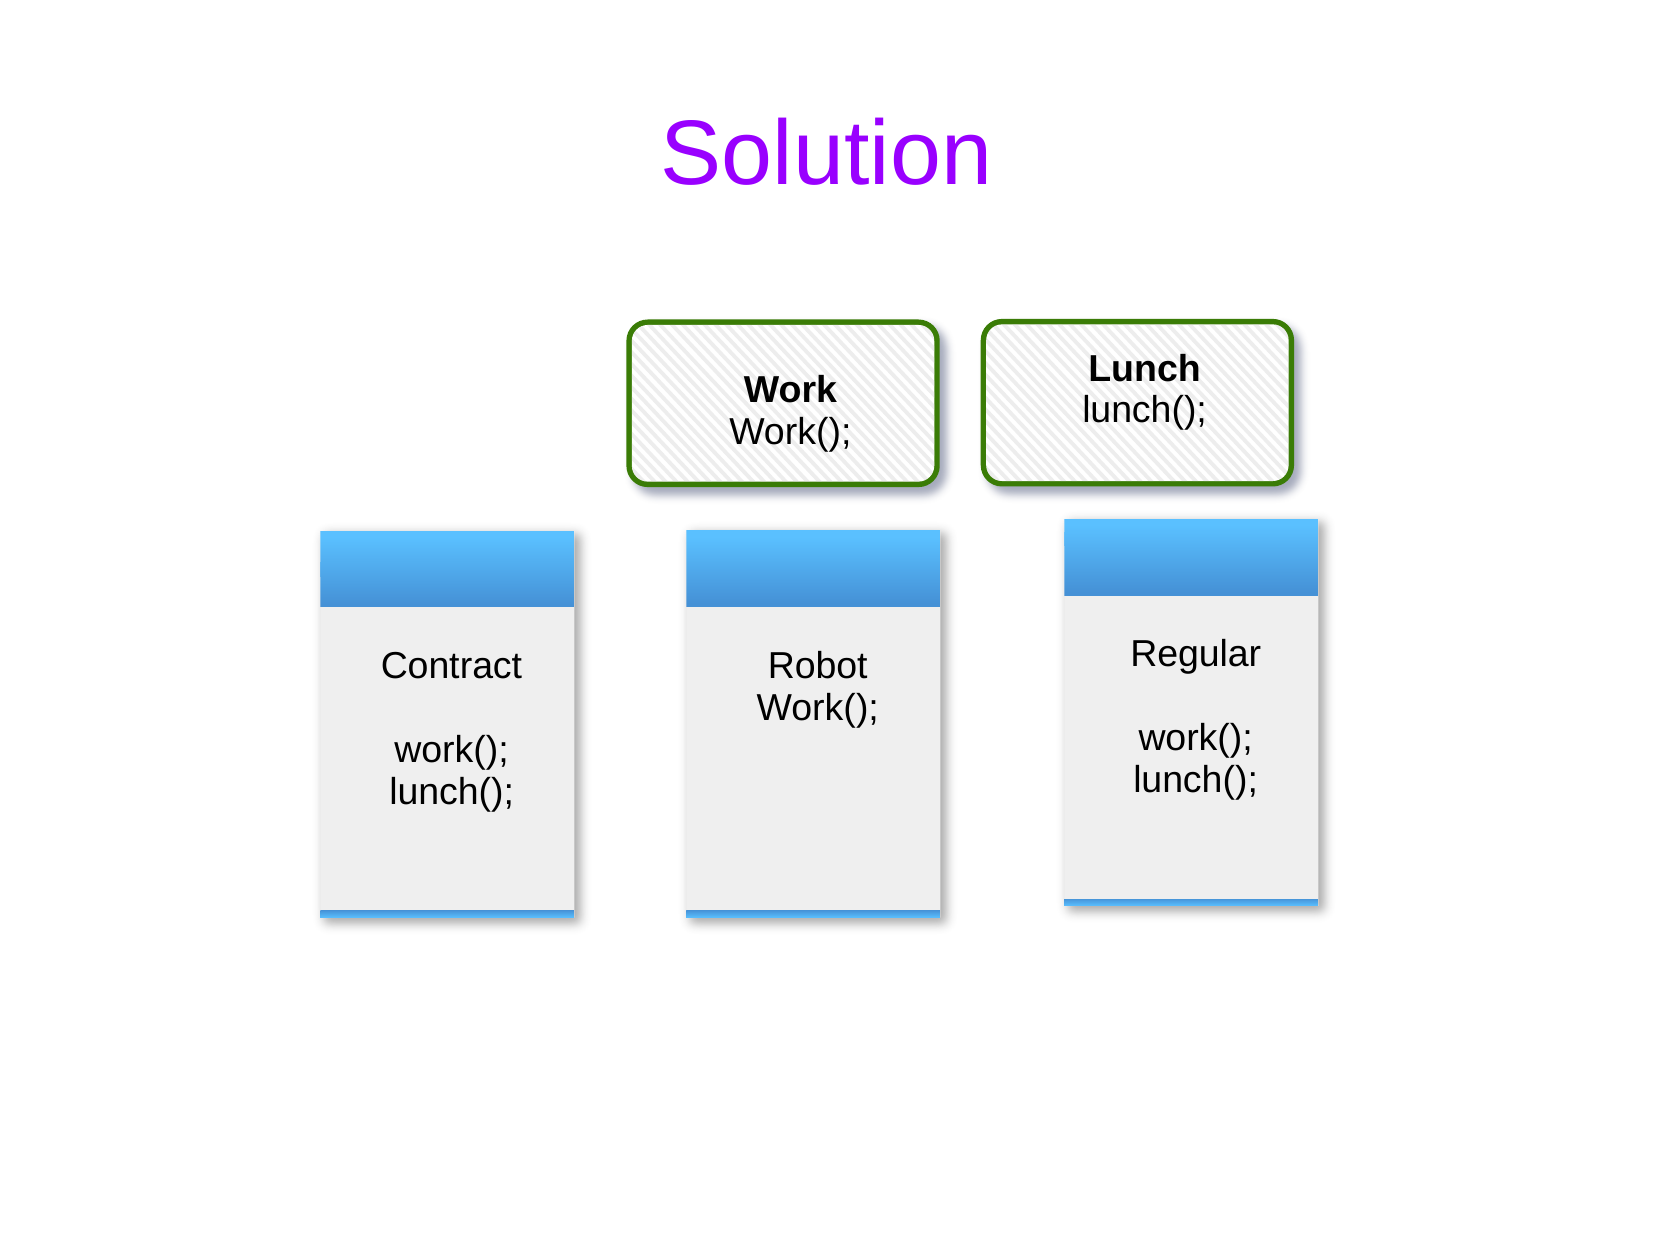

# Solution
Lunch
lunch();
Work
Work();
Regular
work();
lunch();
Robot
Work();
Contract
work();
lunch();